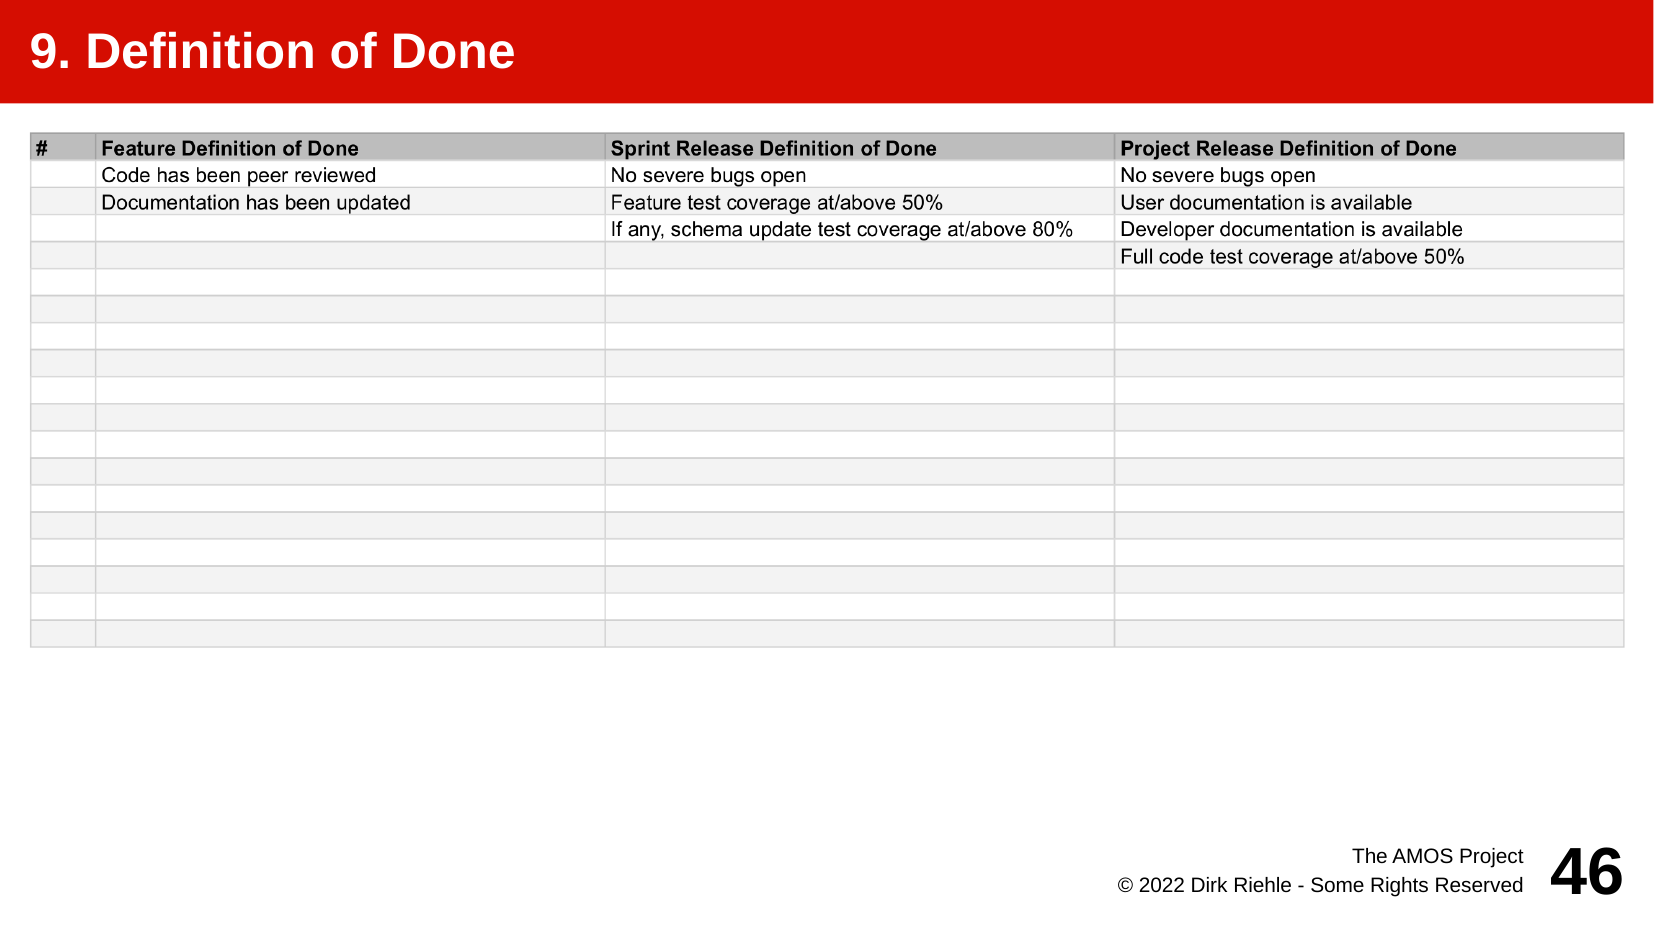

# 9. Definition of Done
The AMOS Project
46
© 2022 Dirk Riehle - Some Rights Reserved